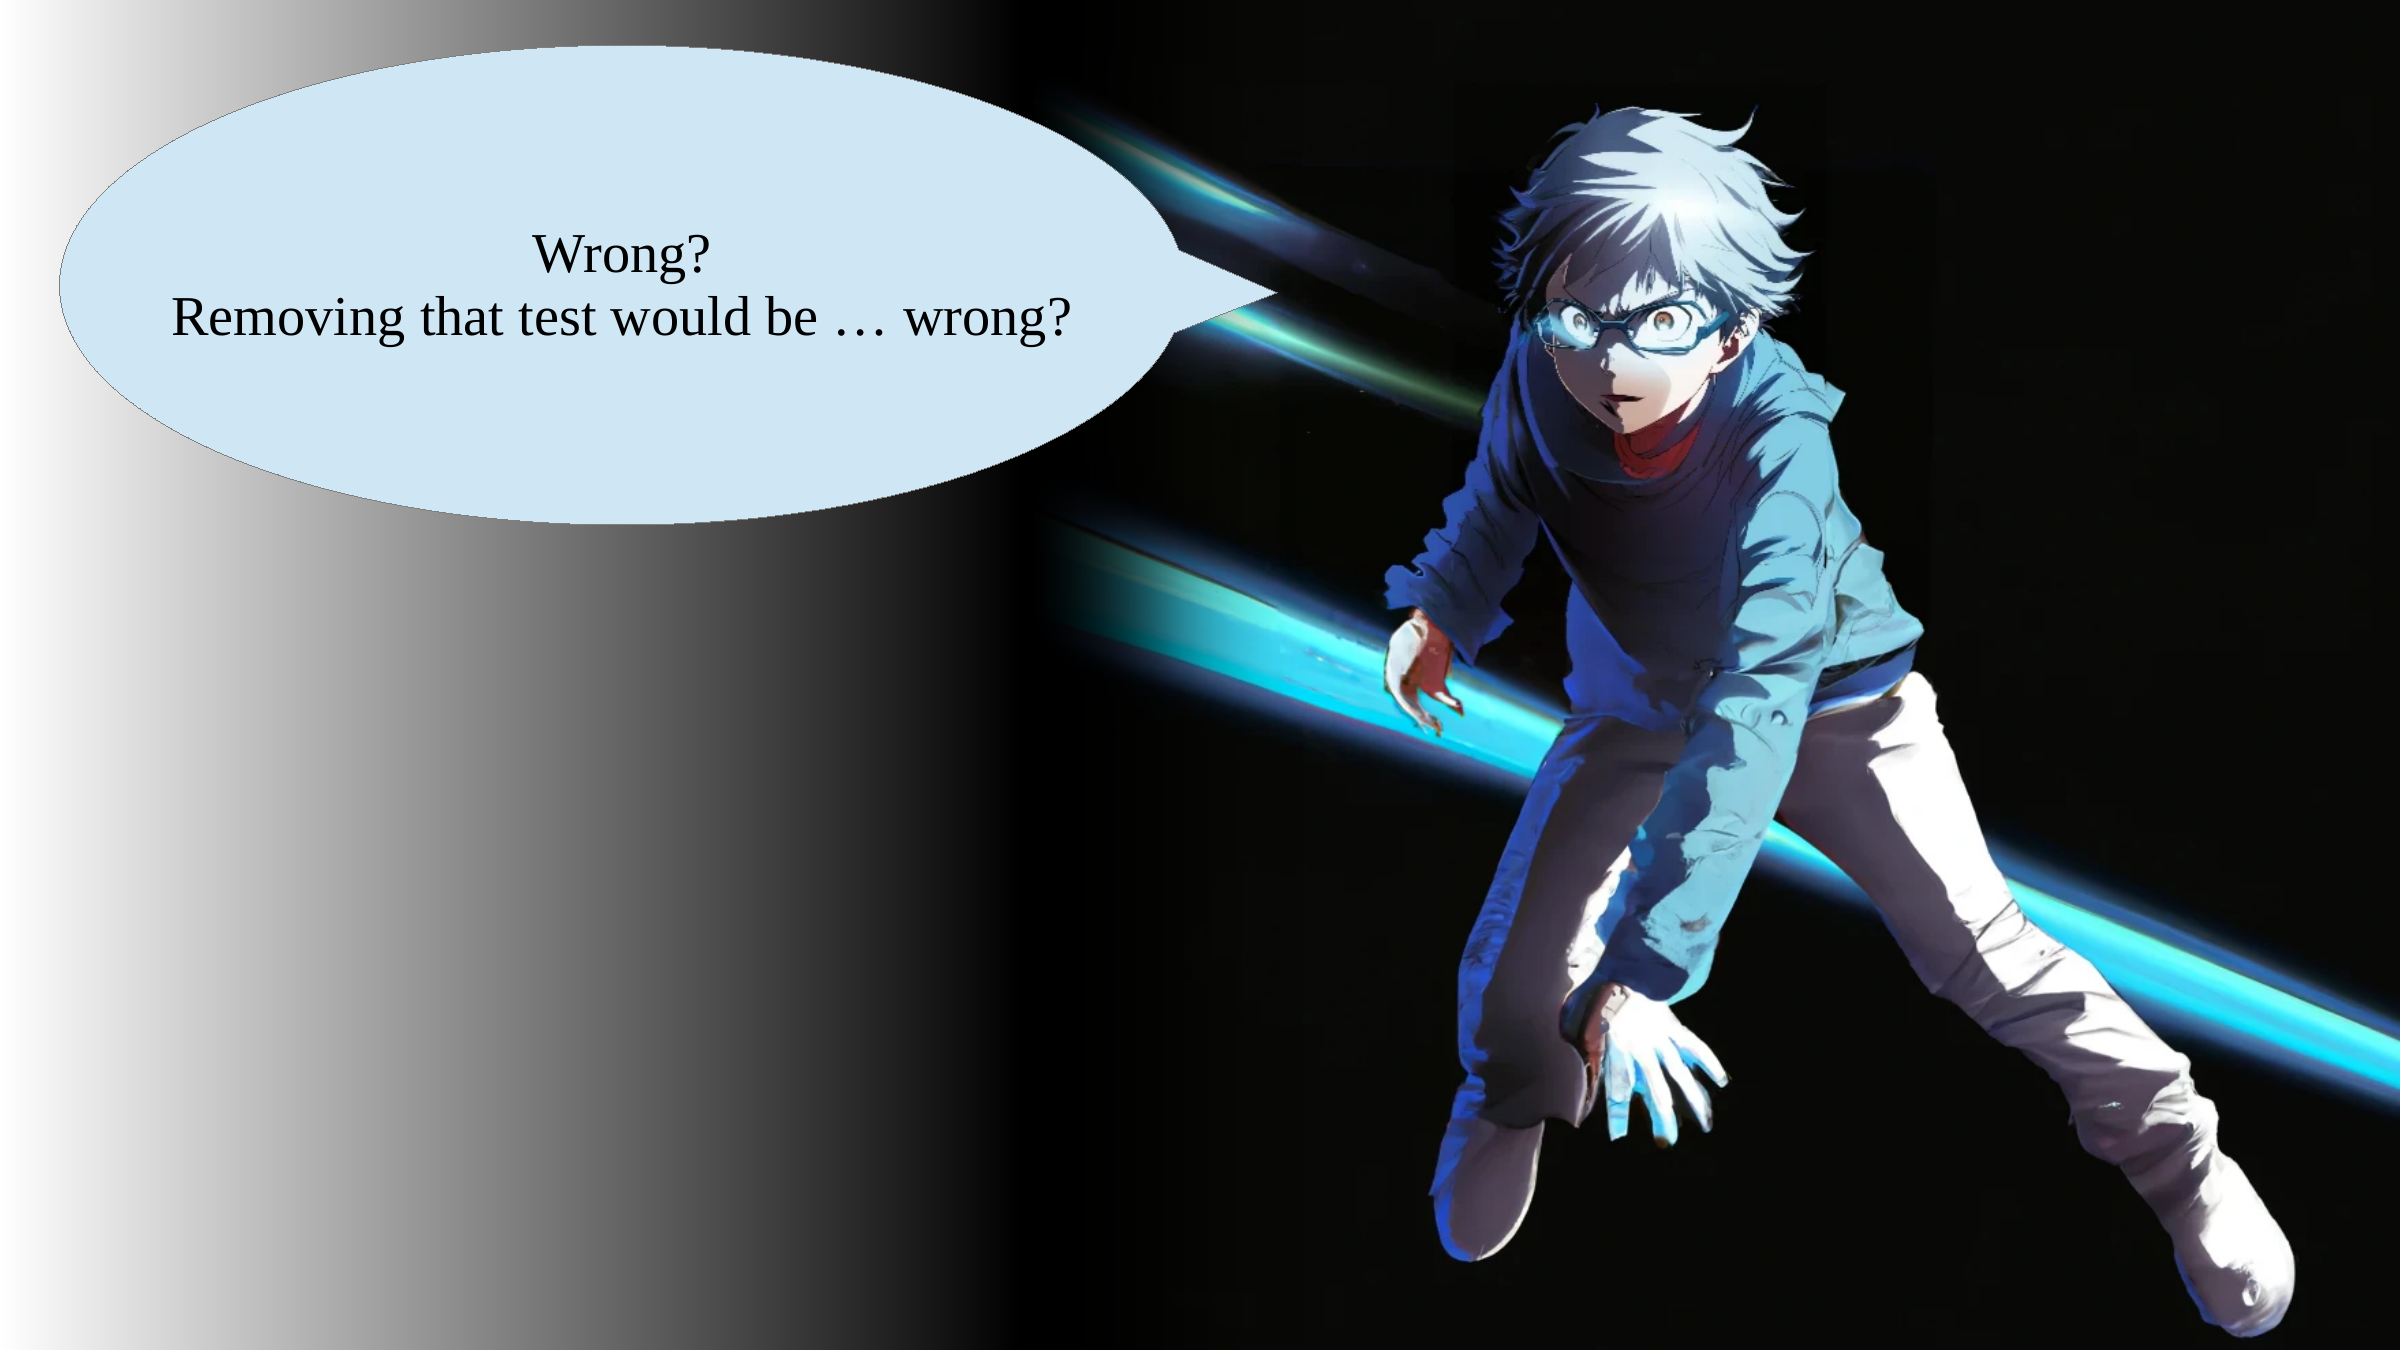

Wrong?
Removing that test would be … wrong?